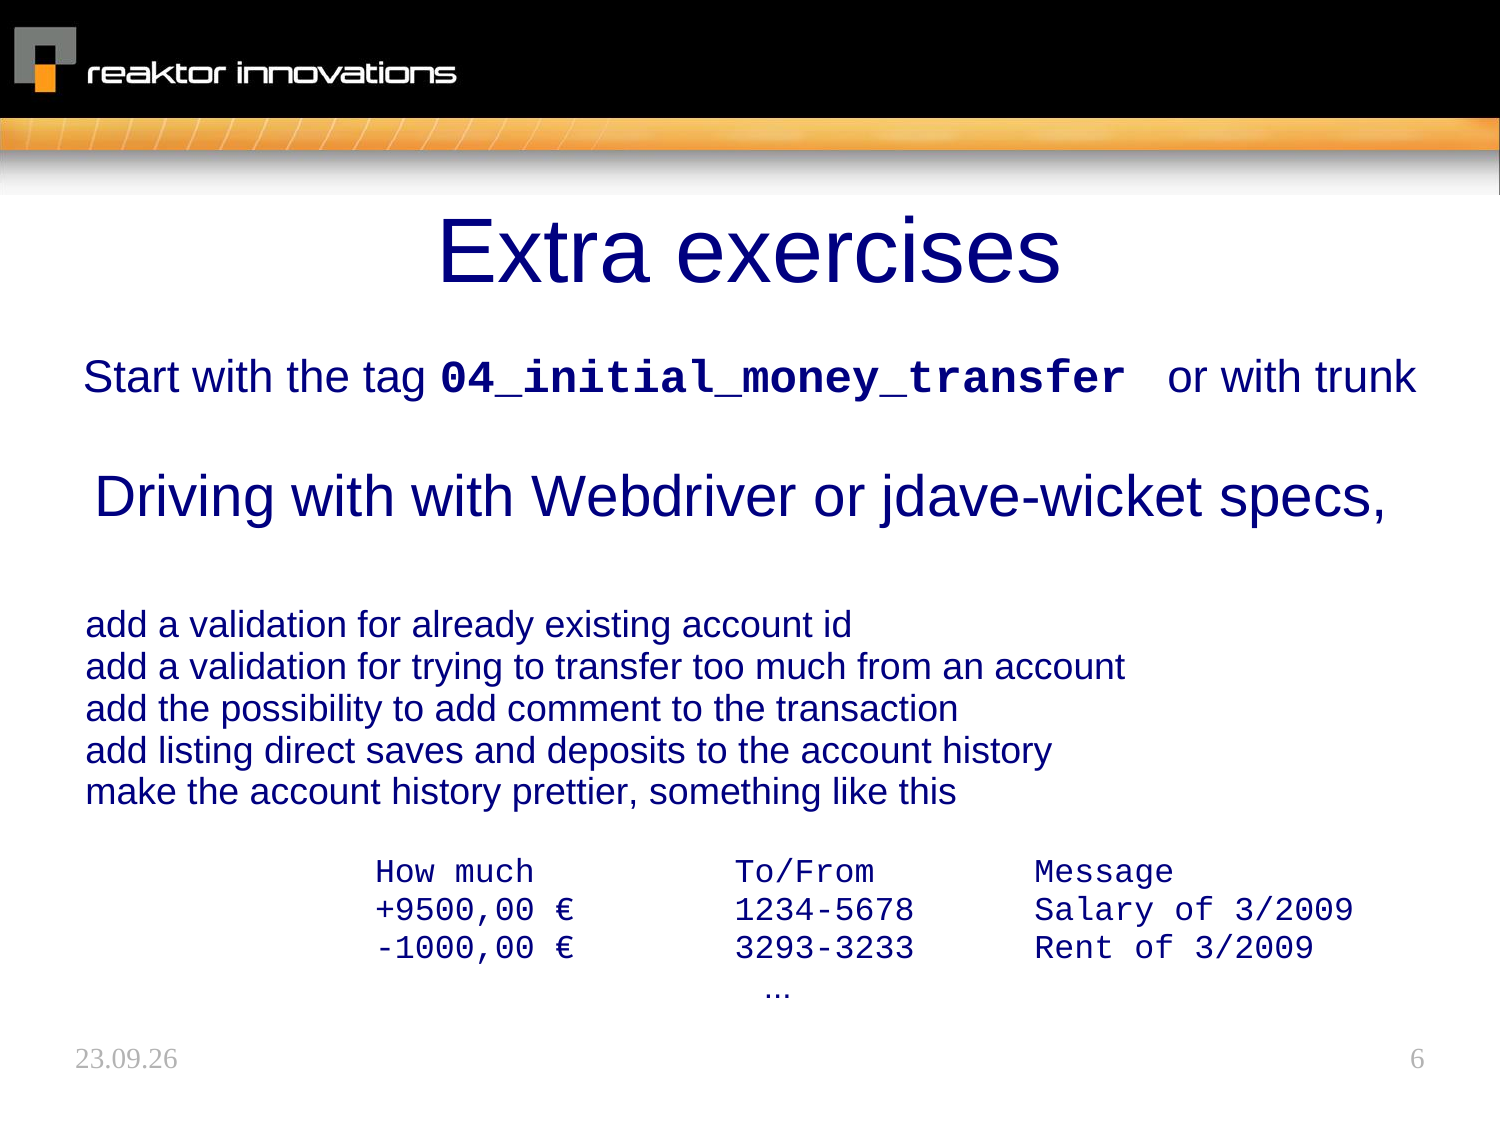

Extra exercises
# Start with the tag 04_initial_money_transfer or with trunk
Driving with with Webdriver or jdave-wicket specs,
 add a validation for already existing account id
 add a validation for trying to transfer too much from an account
 add the possibility to add comment to the transaction
 add listing direct saves and deposits to the account history
 make the account history prettier, something like this
 How much To/From Message
 +9500,00 € 1234-5678 Salary of 3/2009
 -1000,00 € 3293-3233 Rent of 3/2009
 ...
6